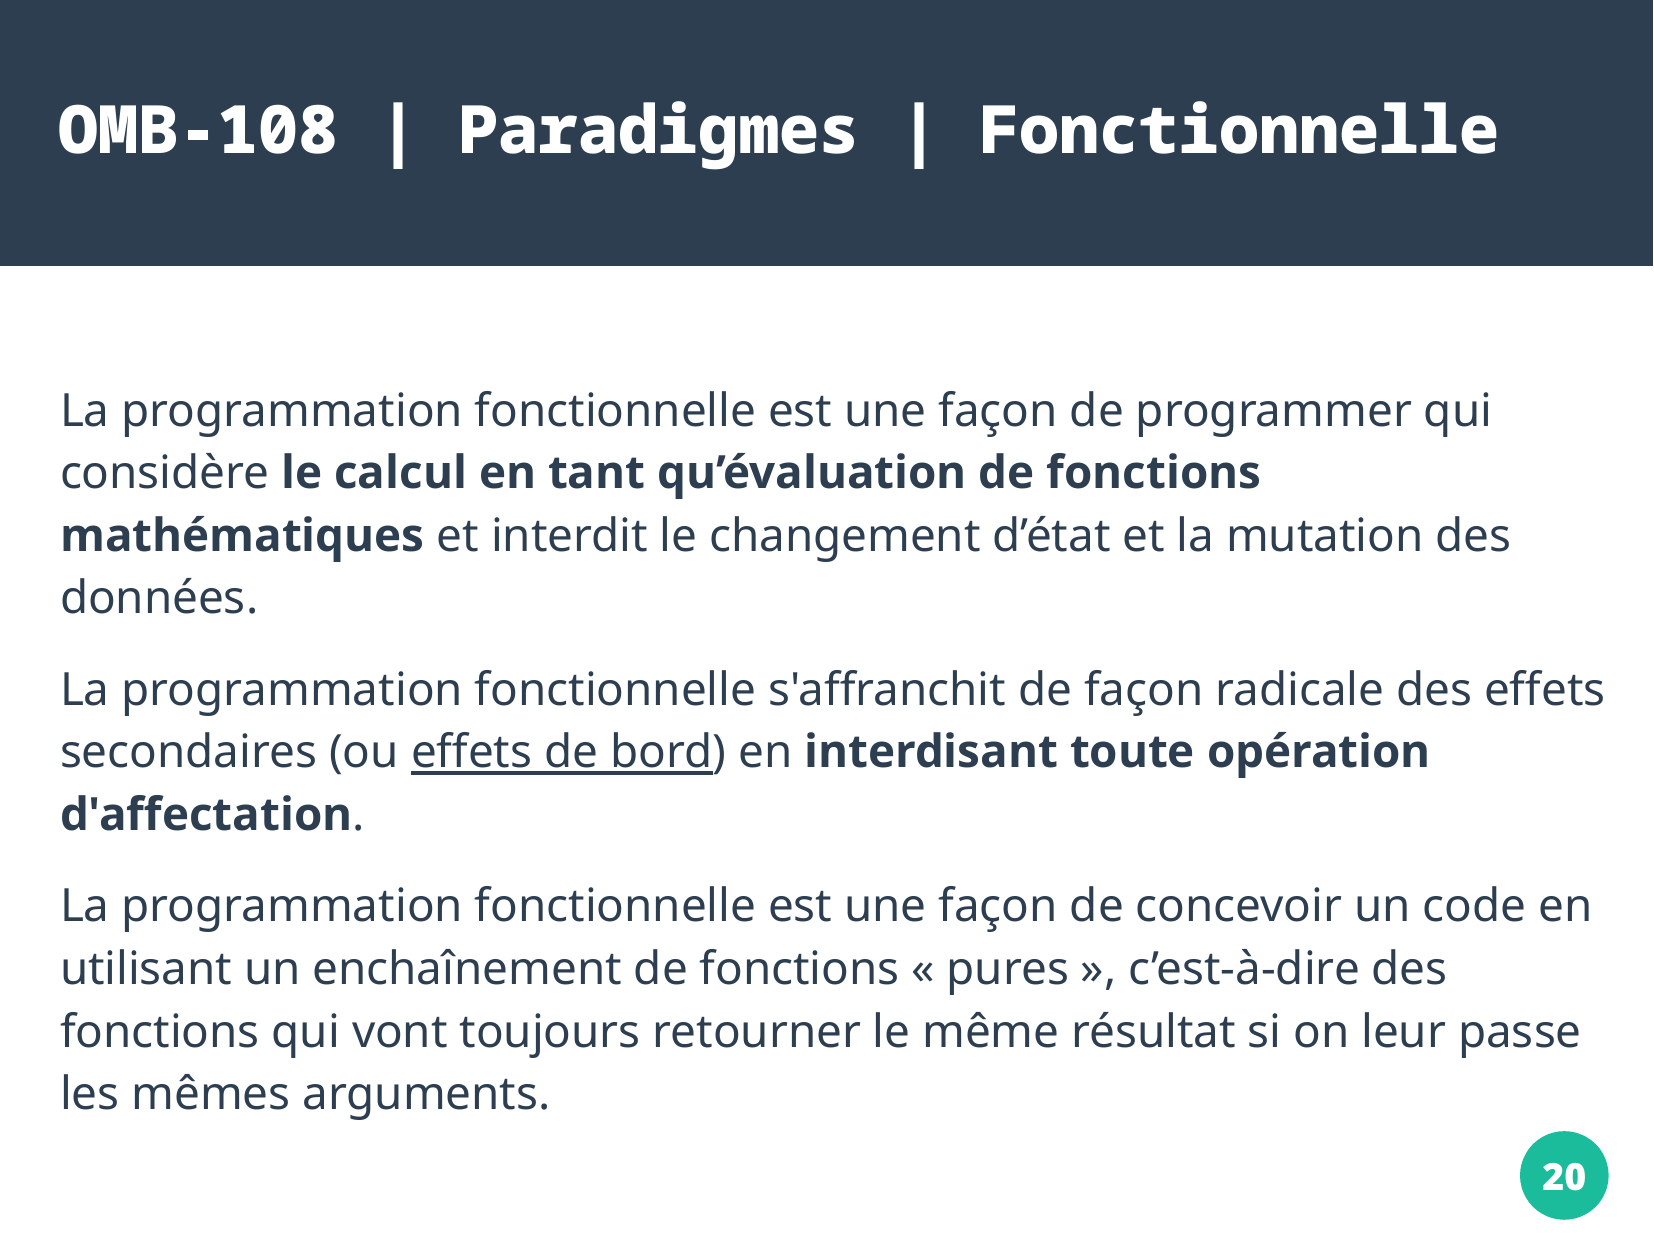

# OMB-108 | Paradigmes | Fonctionnelle
La programmation fonctionnelle est une façon de programmer qui considère le calcul en tant qu’évaluation de fonctions mathématiques et interdit le changement d’état et la mutation des données.
La programmation fonctionnelle s'affranchit de façon radicale des effets secondaires (ou effets de bord) en interdisant toute opération d'affectation.
La programmation fonctionnelle est une façon de concevoir un code en utilisant un enchaînement de fonctions « pures », c’est-à-dire des fonctions qui vont toujours retourner le même résultat si on leur passe les mêmes arguments.
20